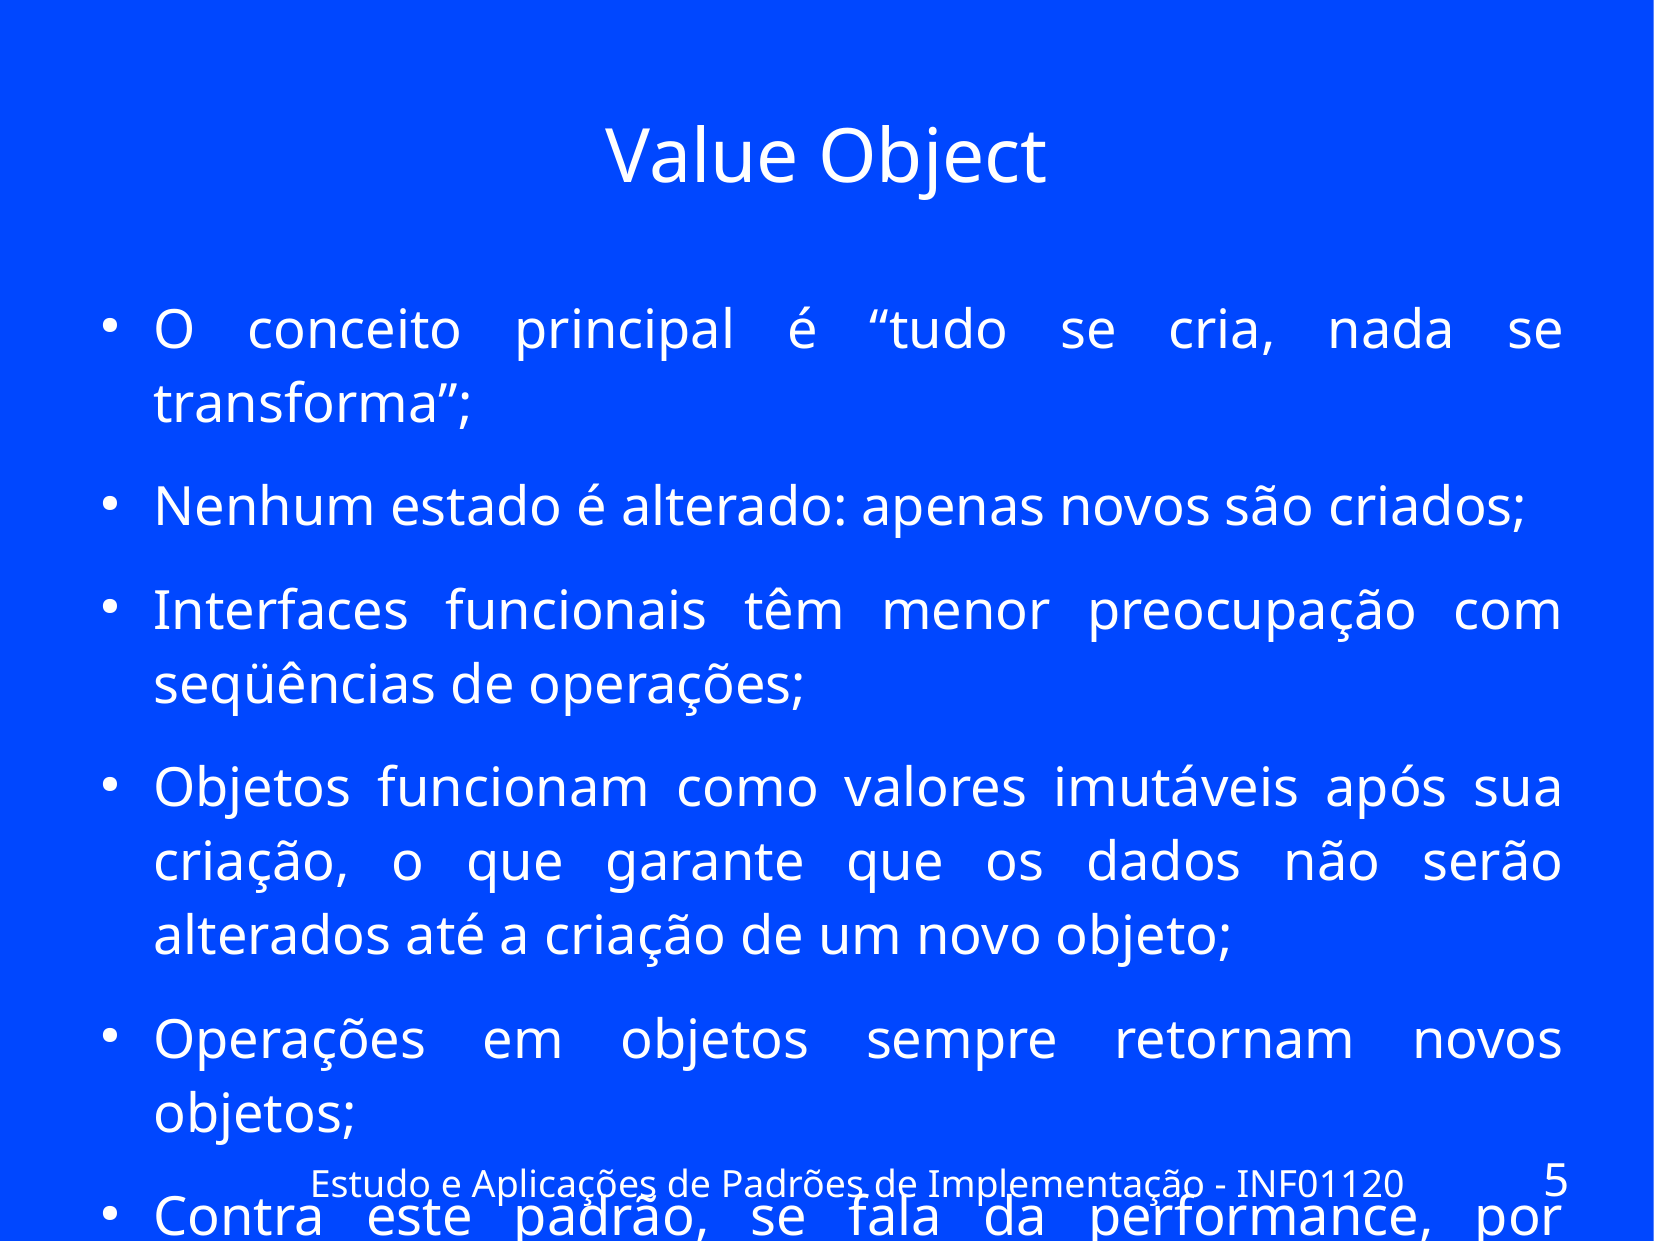

# Value Object
O conceito principal é “tudo se cria, nada se transforma”;
Nenhum estado é alterado: apenas novos são criados;
Interfaces funcionais têm menor preocupação com seqüências de operações;
Objetos funcionam como valores imutáveis após sua criação, o que garante que os dados não serão alterados até a criação de um novo objeto;
Operações em objetos sempre retornam novos objetos;
Contra este padrão, se fala da performance, por sobrecarregar a memória; é também dito difícil de projetar.